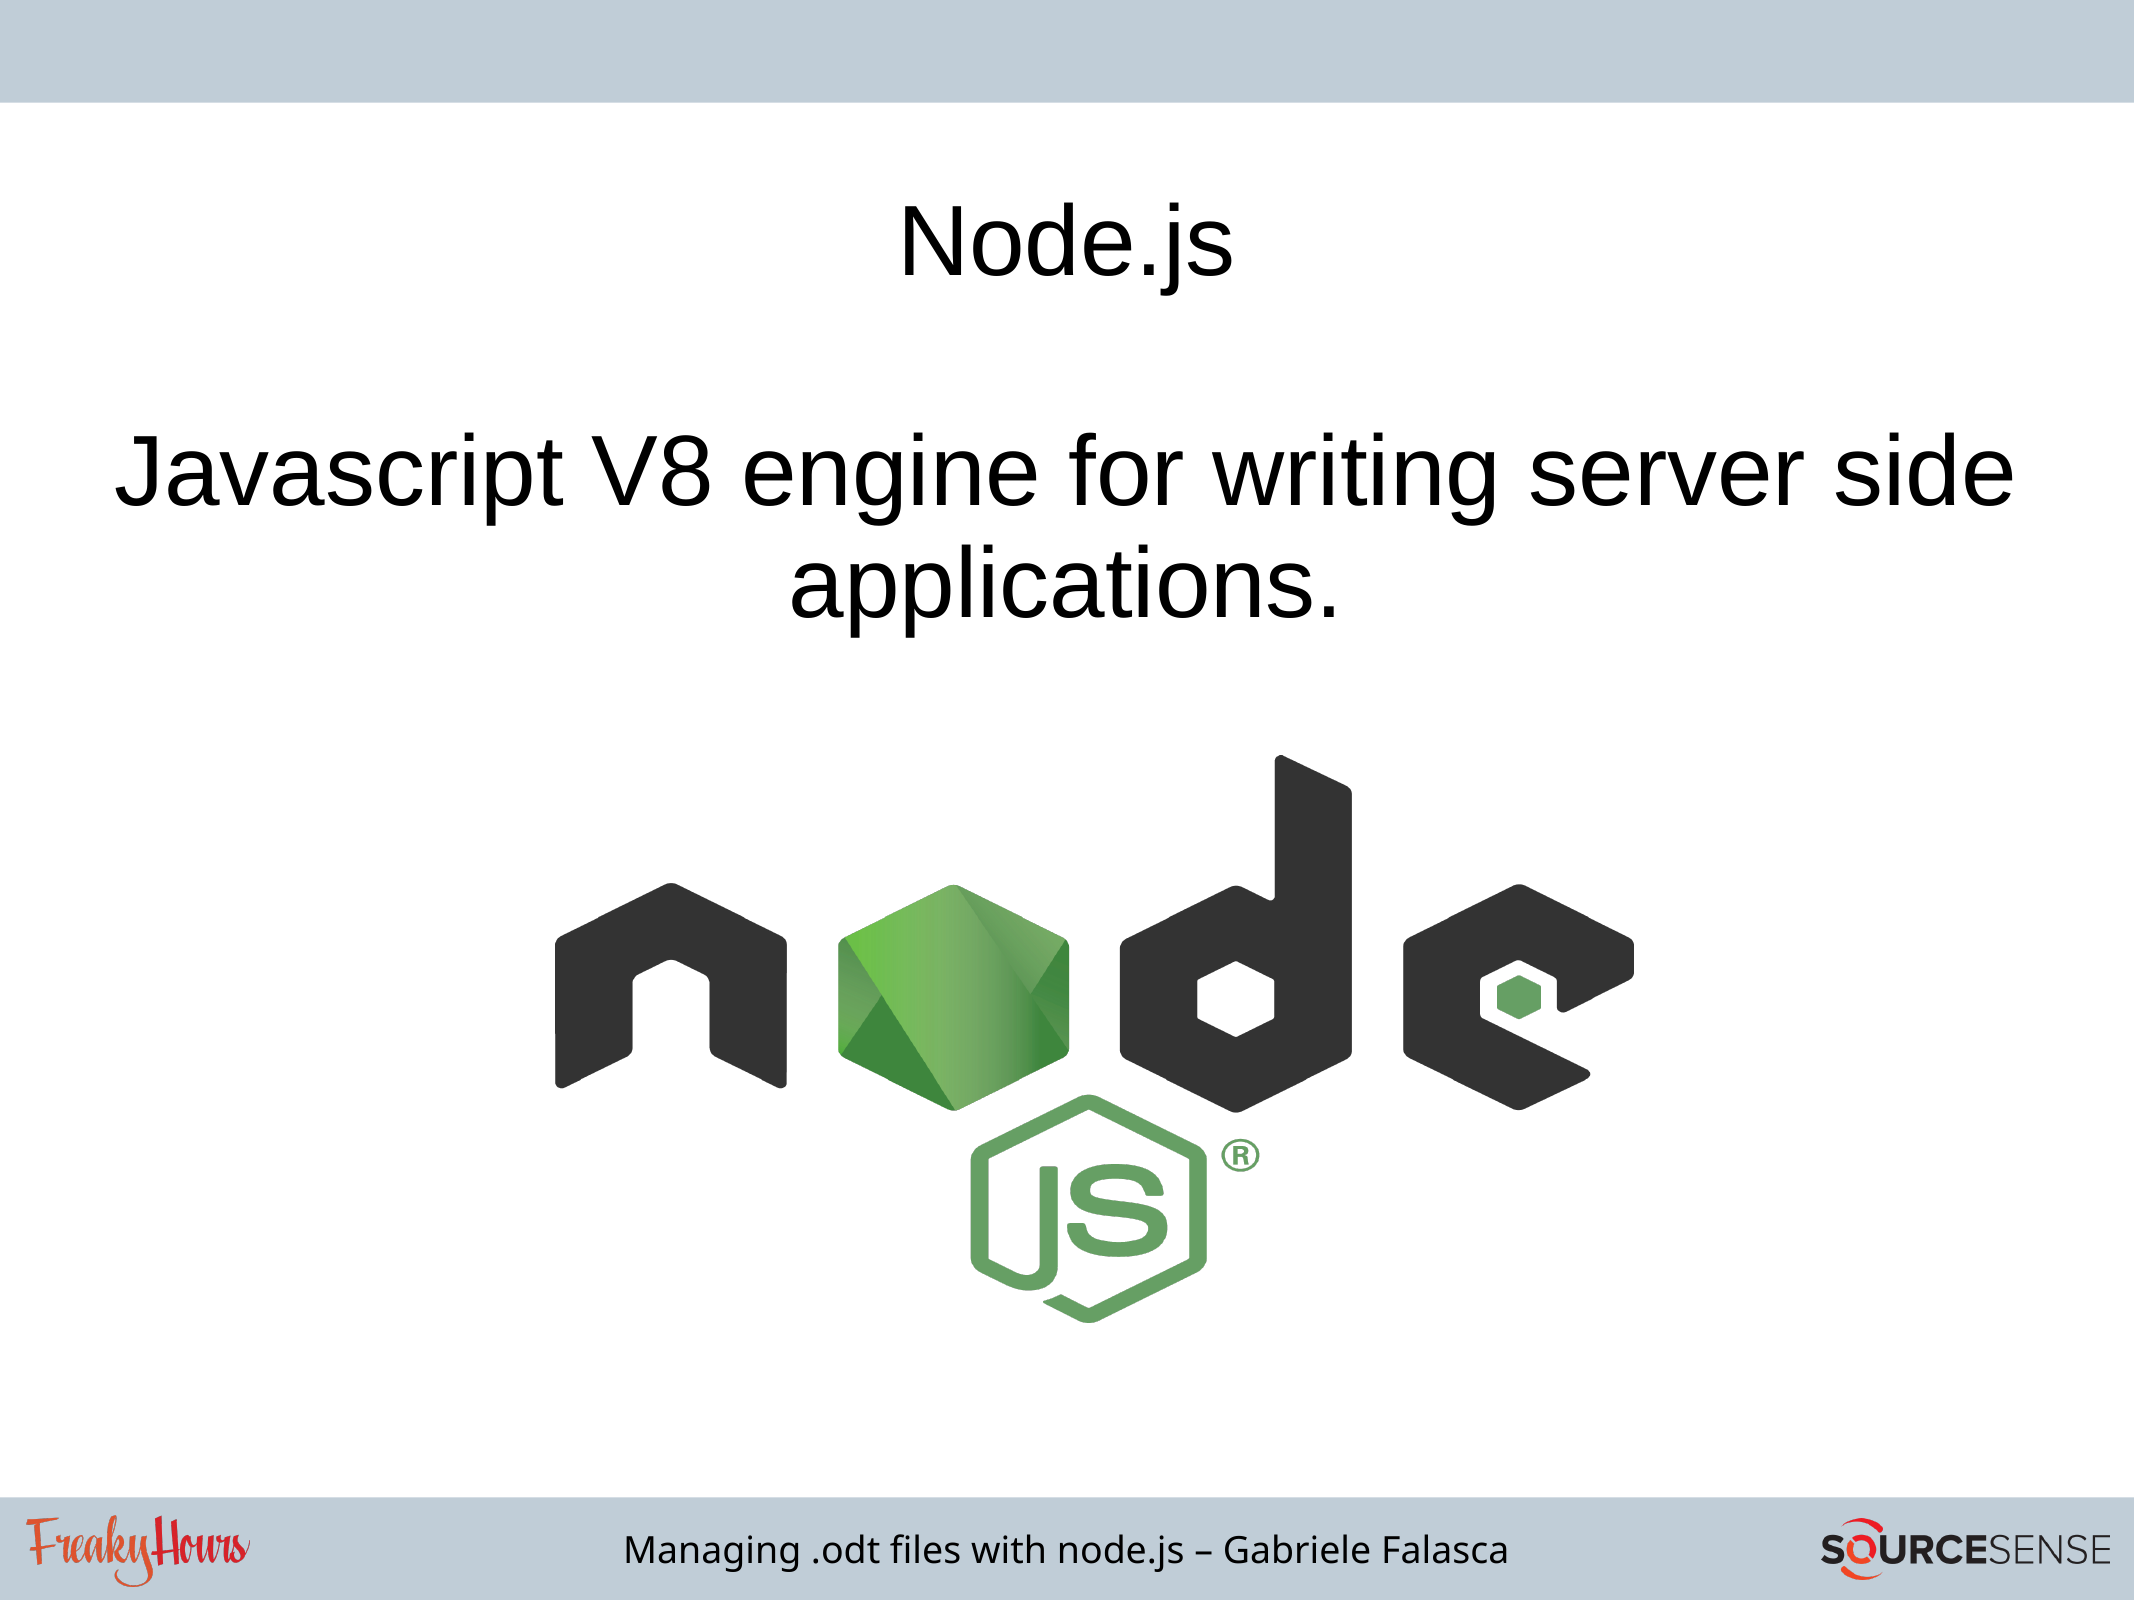

Node.js
Javascript V8 engine for writing server side applications.
# Managing .odt files with node.js – Gabriele Falasca